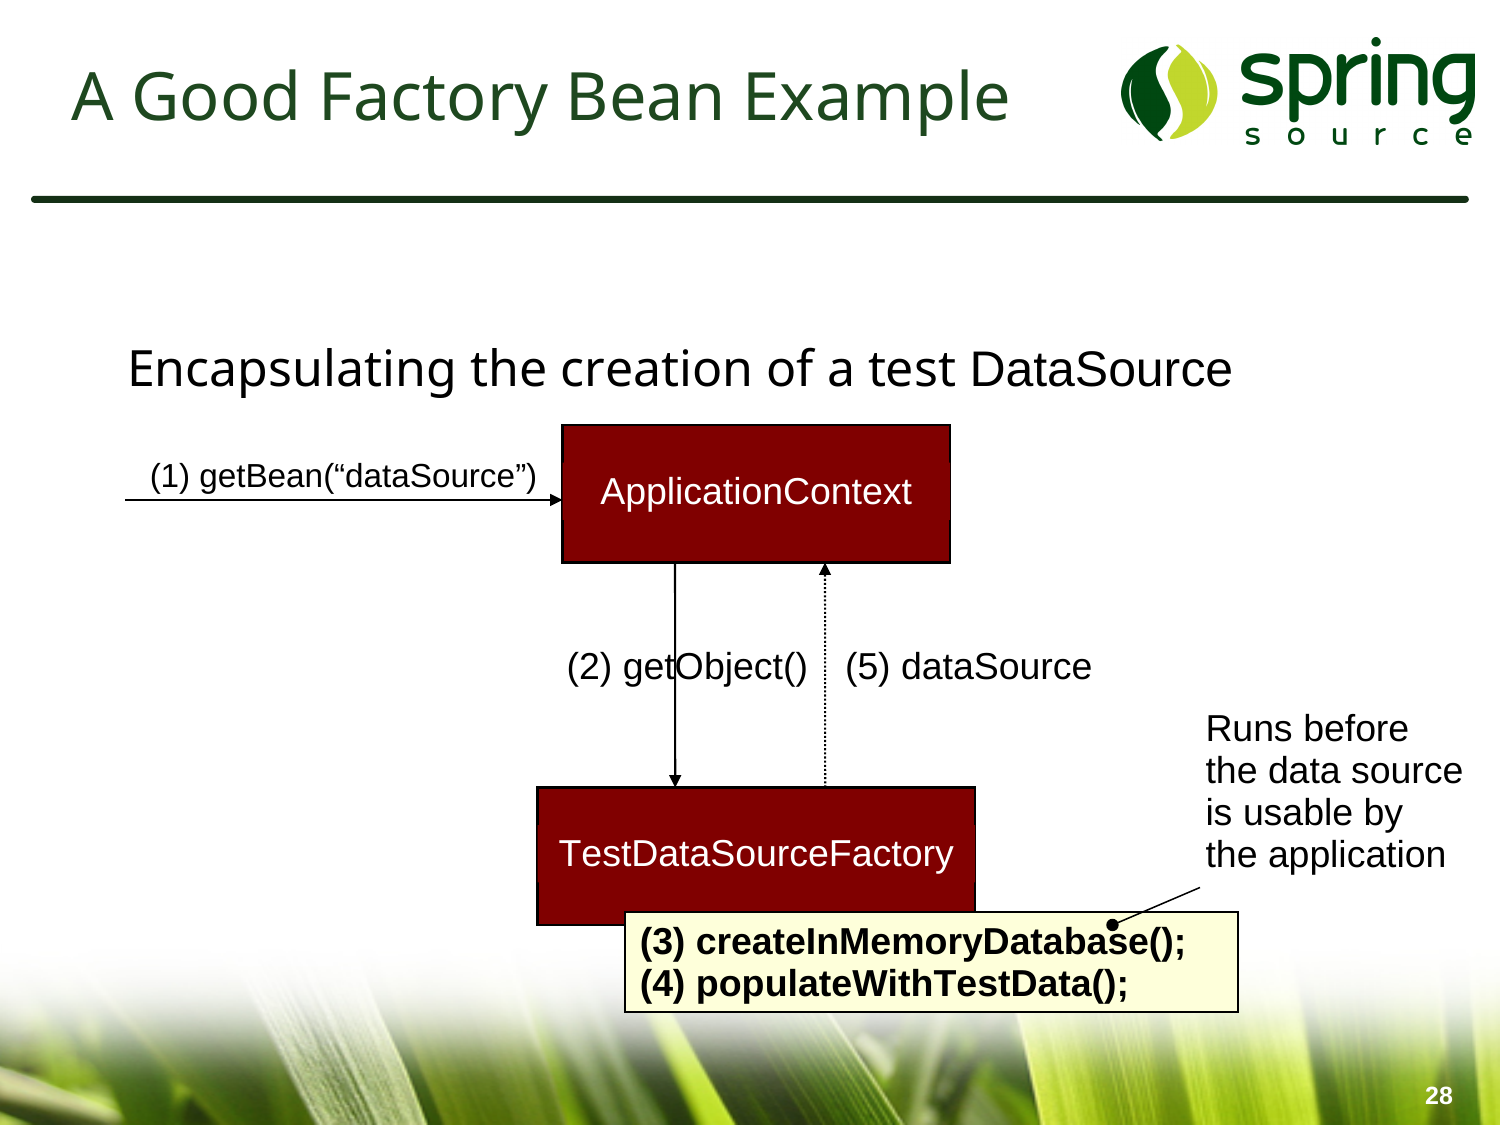

# A Good Factory Bean Example
Encapsulating the creation of a test DataSource
ApplicationContext
(1) getBean(“dataSource”)
(2) getObject()
(5) dataSource
Runs before
the data source
is usable by
the application
TestDataSourceFactory
(3) createInMemoryDatabase();
(4) populateWithTestData();